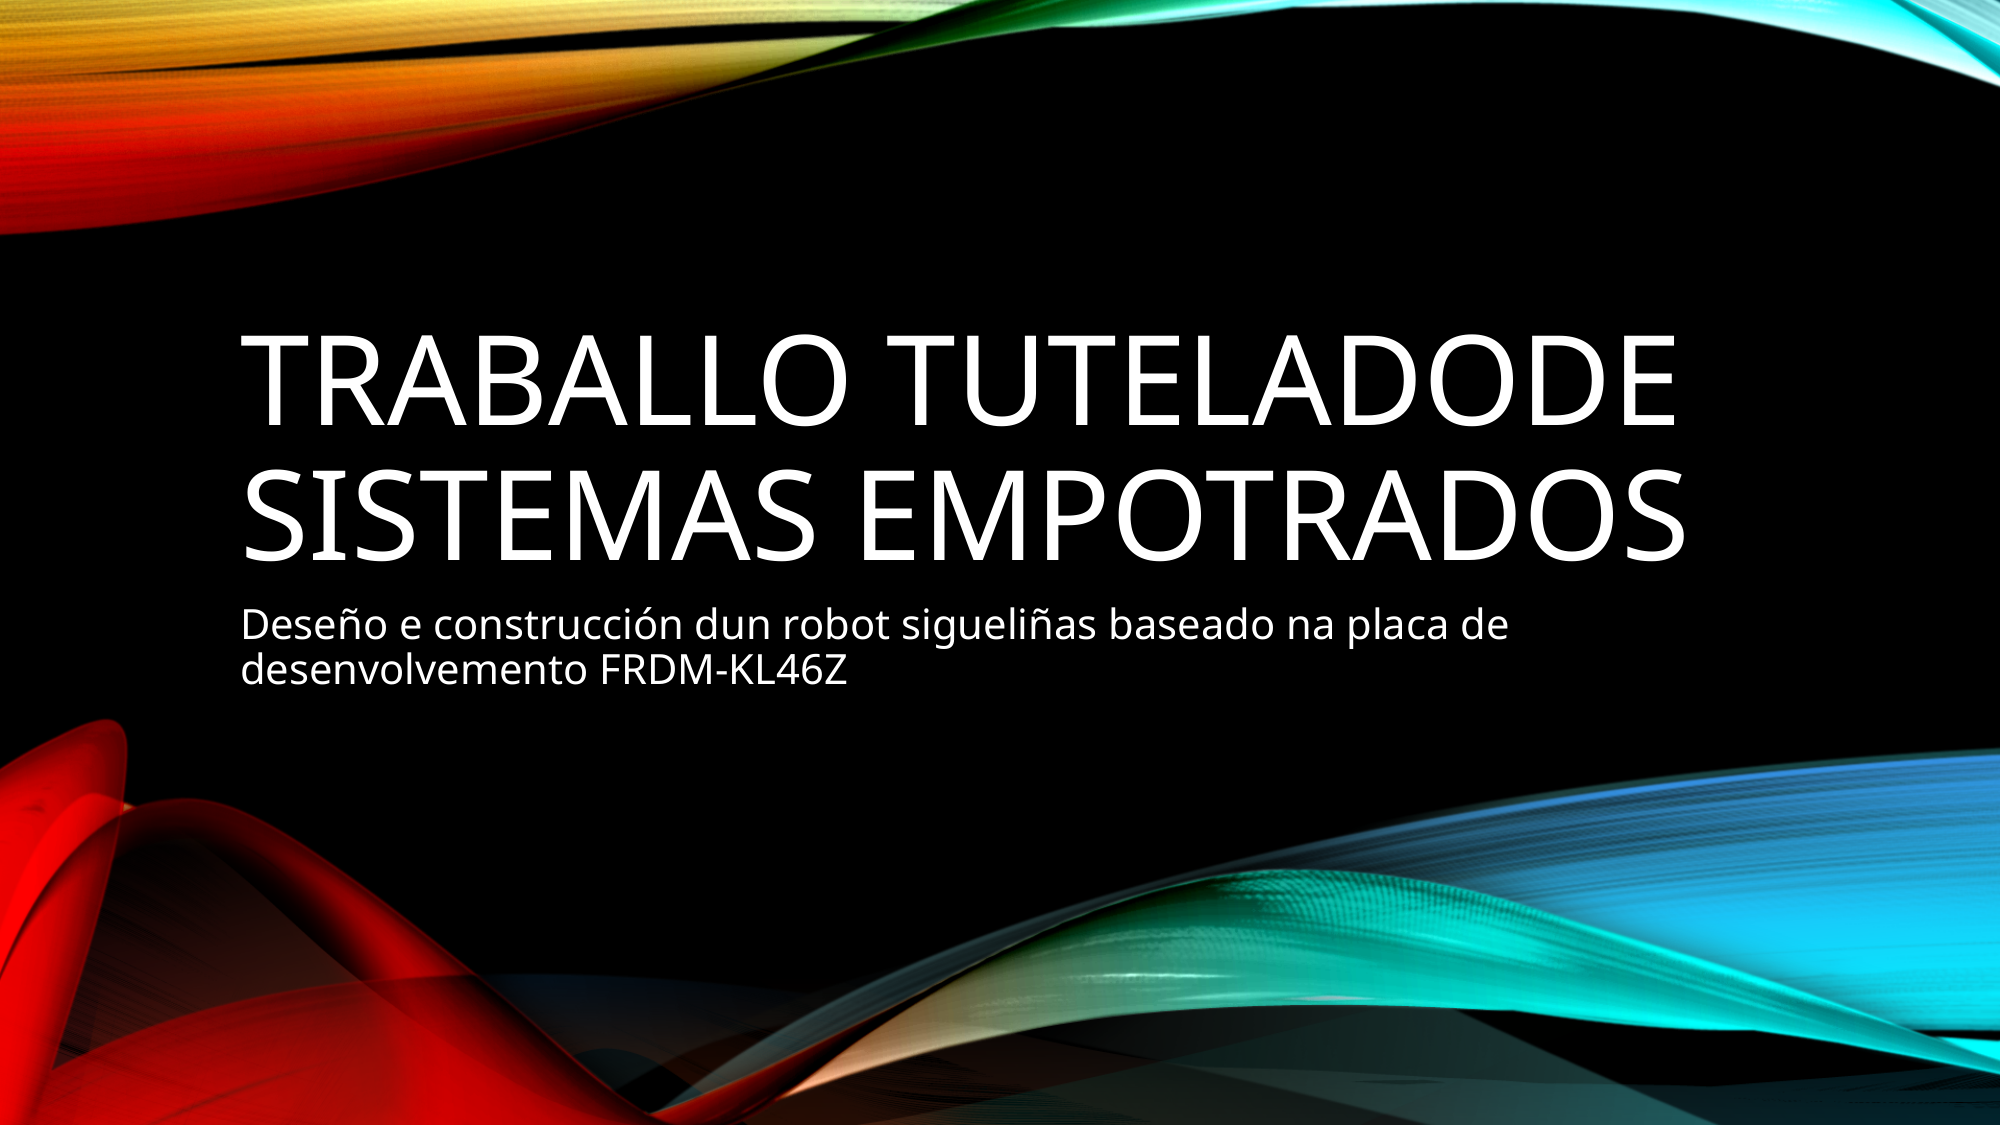

# Traballo Tuteladode sistemas empotrados
Deseño e construcción dun robot sigueliñas baseado na placa de desenvolvemento FRDM-KL46Z